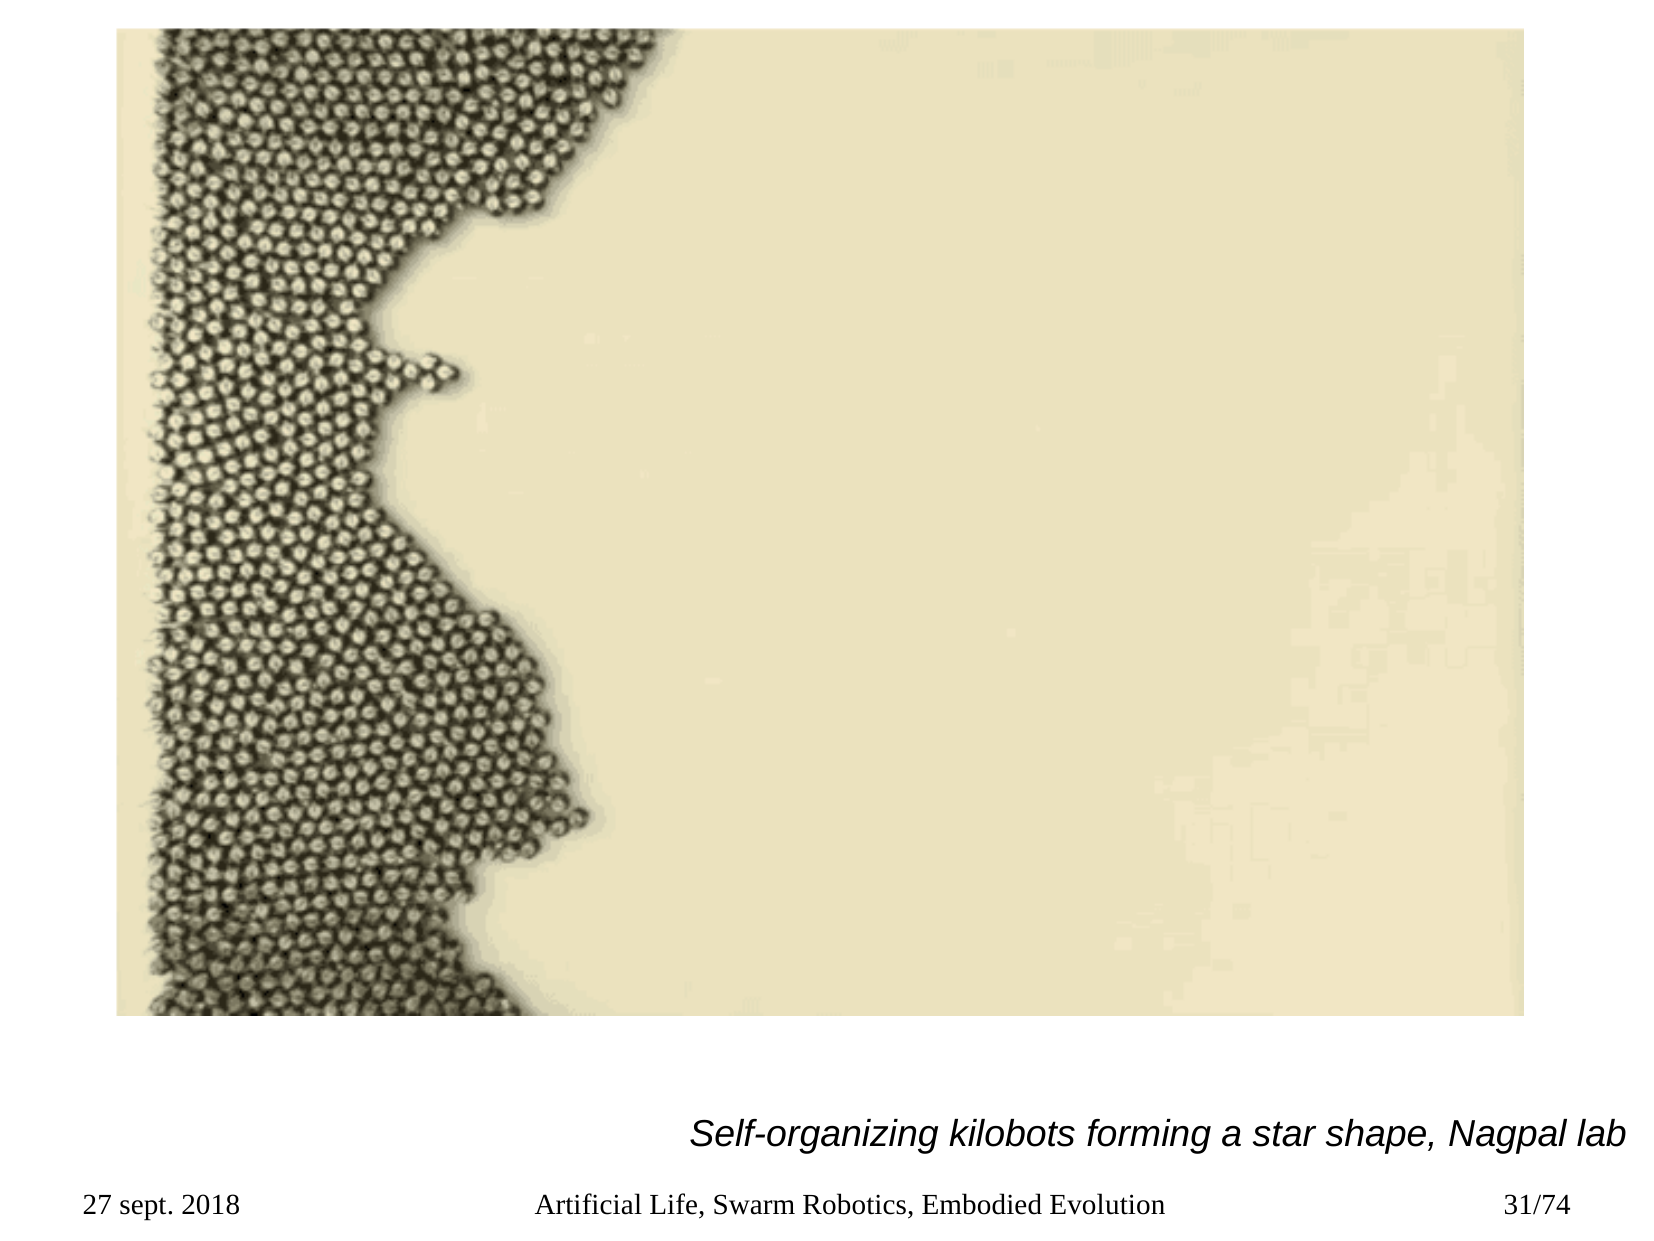

Self-organizing kilobots forming a star shape, Nagpal lab
27 sept. 2018
Artificial Life, Swarm Robotics, Embodied Evolution
31